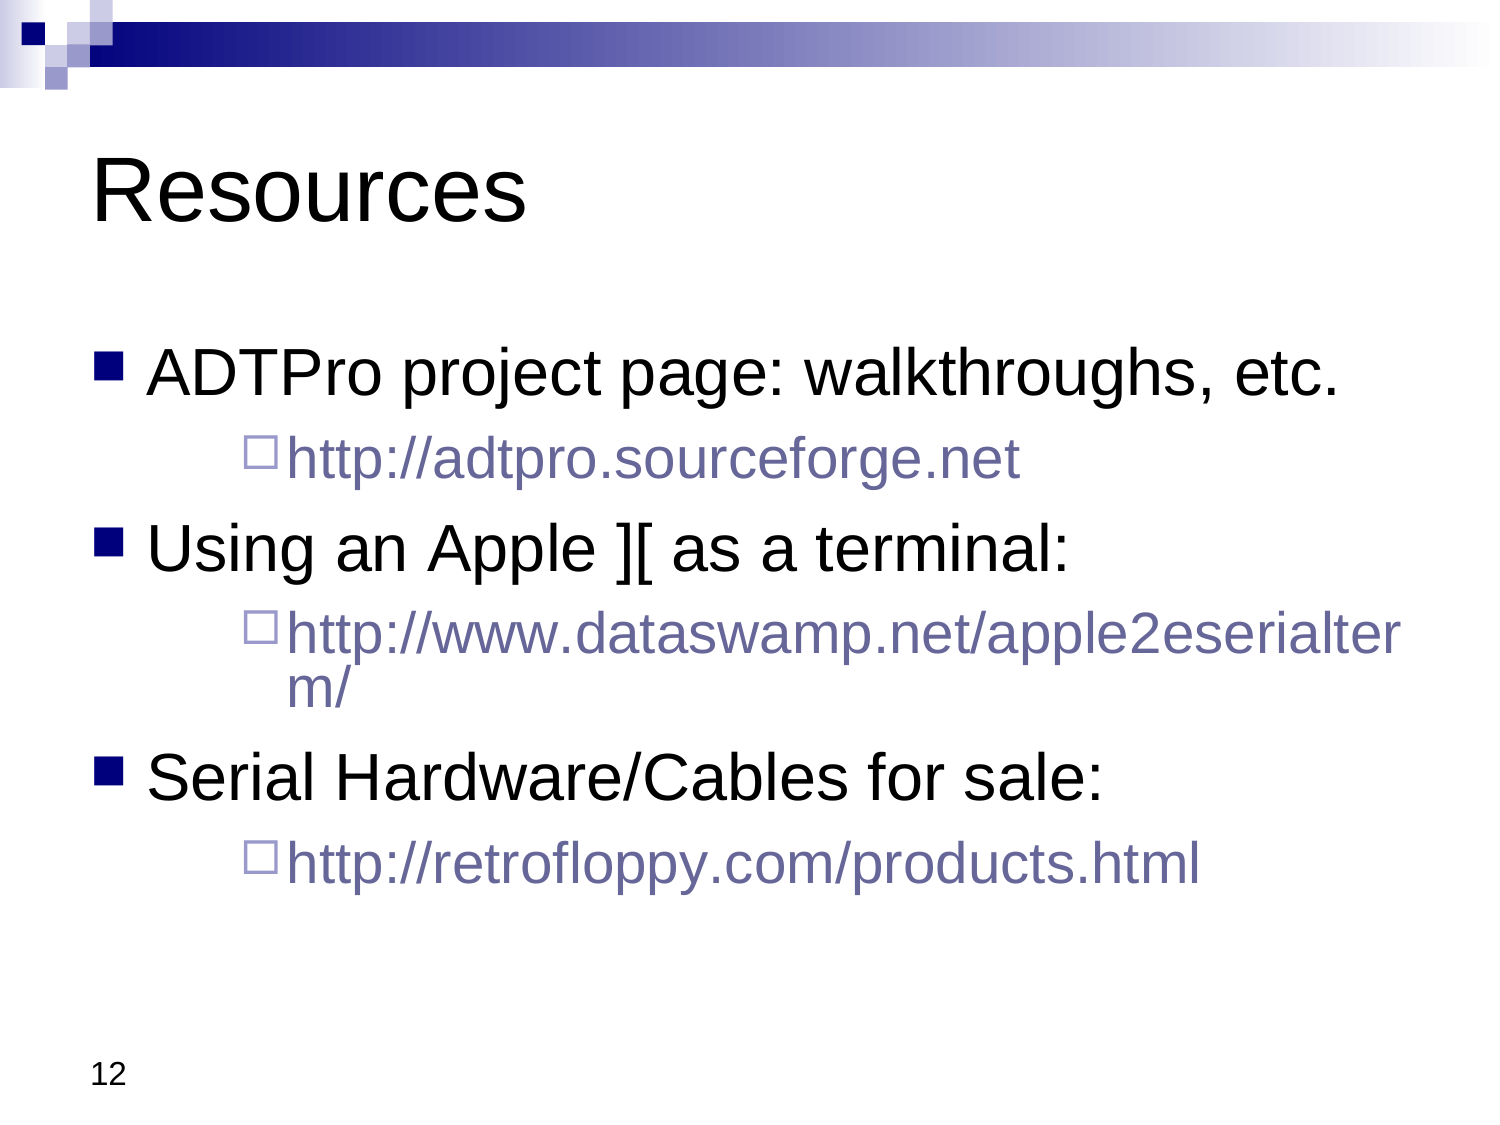

# Resources
ADTPro project page: walkthroughs, etc.
http://adtpro.sourceforge.net
Using an Apple ][ as a terminal:
http://www.dataswamp.net/apple2eserialterm/
Serial Hardware/Cables for sale:
http://retrofloppy.com/products.html
12